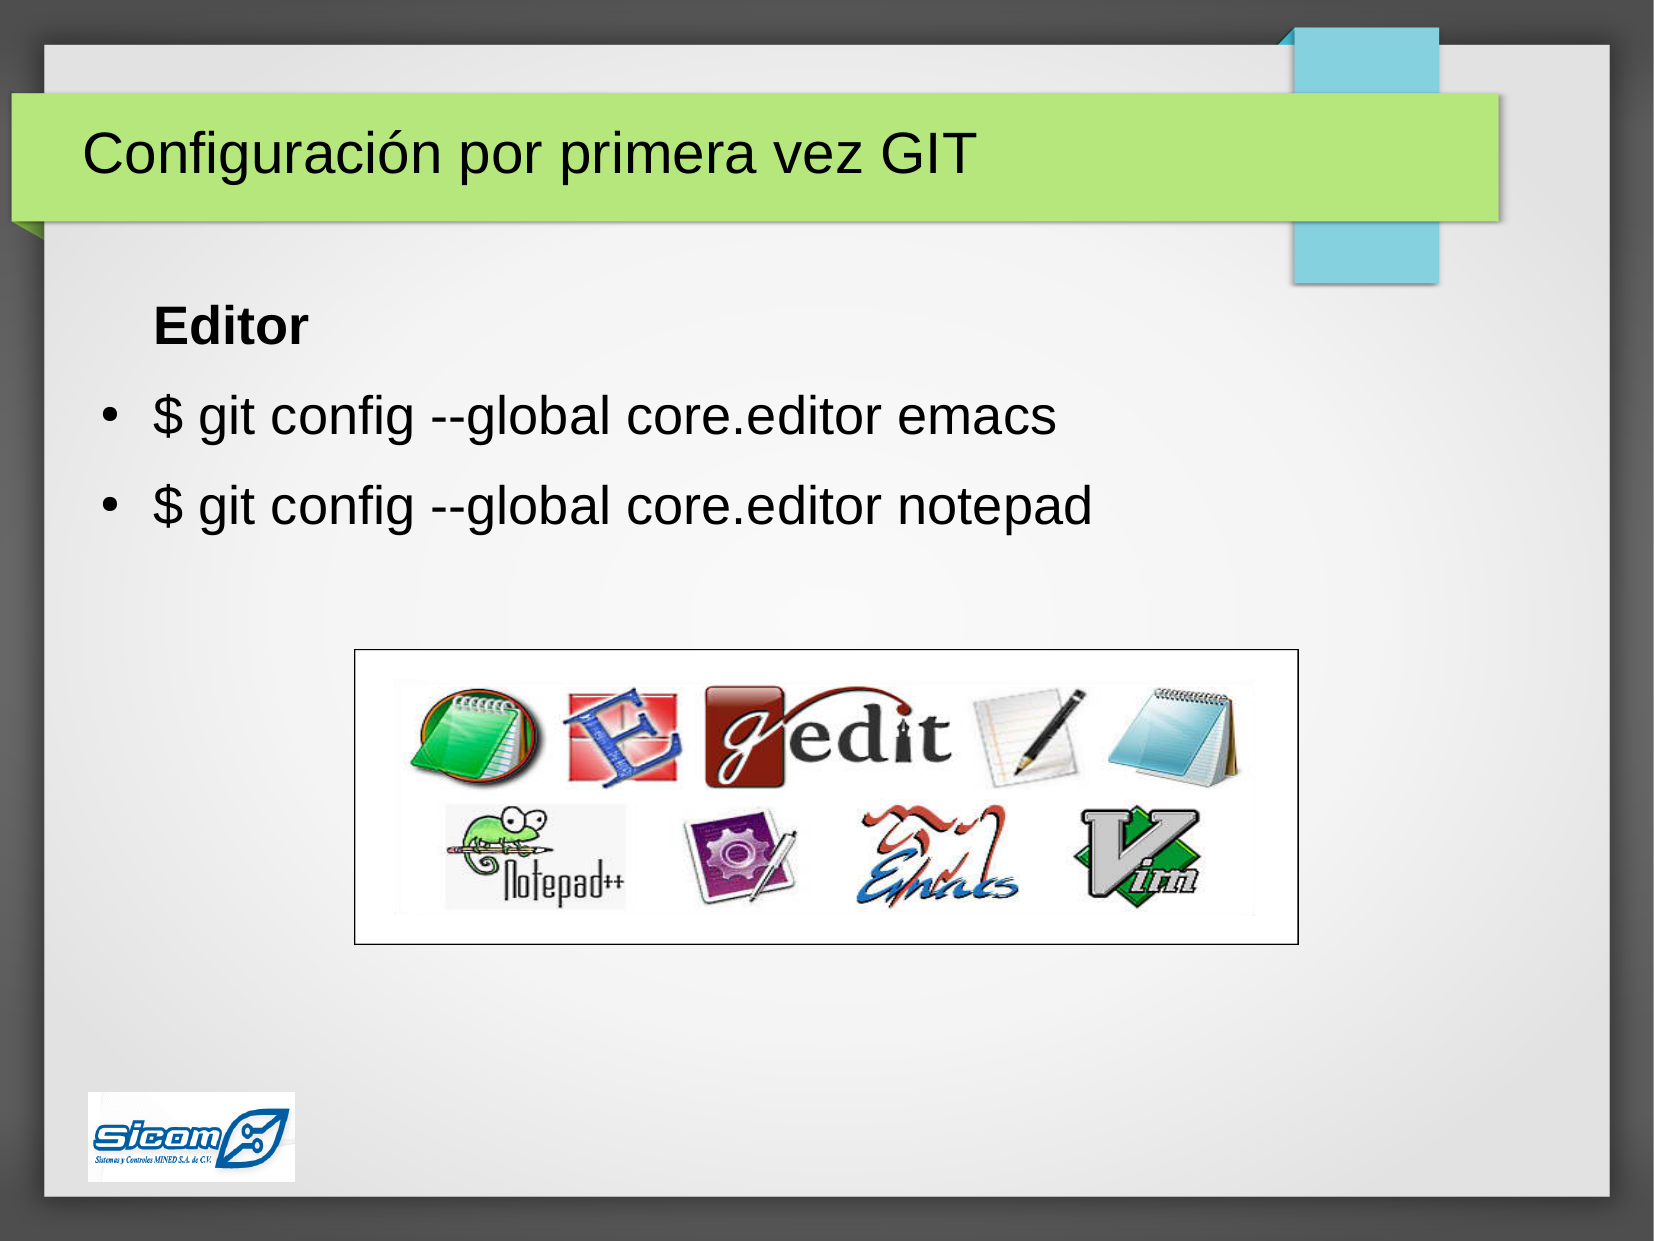

# Configuración por primera vez GIT
Editor
$ git config --global core.editor emacs
$ git config --global core.editor notepad